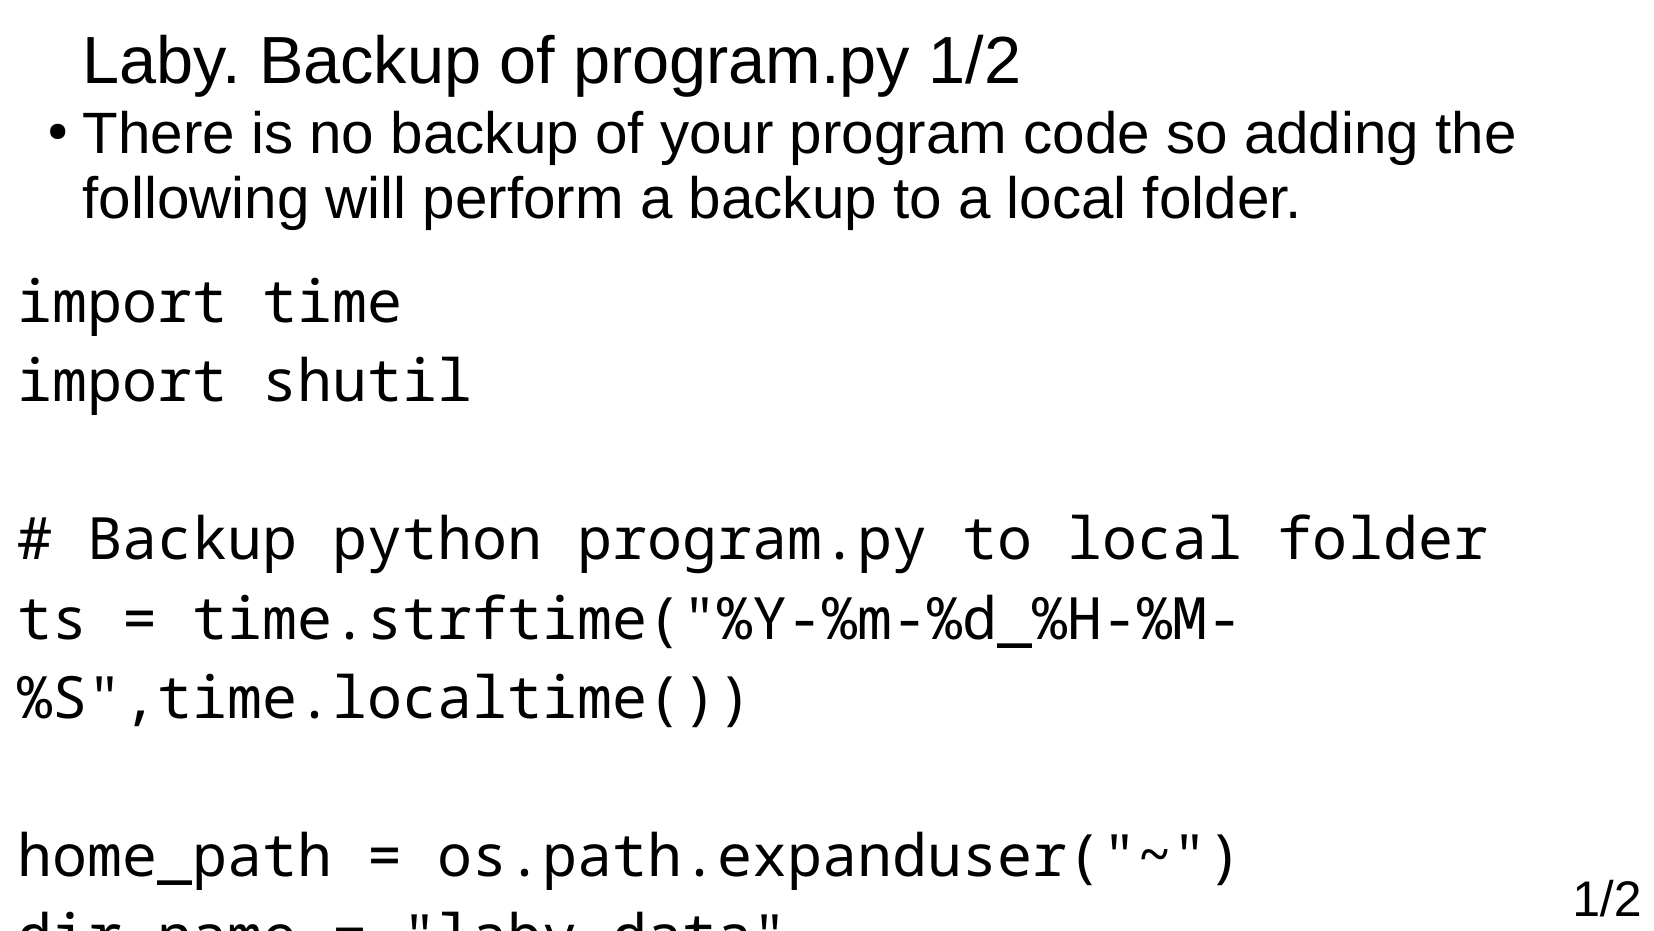

# Laby. Backup of program.py 1/2
There is no backup of your program code so adding the following will perform a backup to a local folder.
import time
import shutil
# Backup python program.py to local folder
ts = time.strftime("%Y-%m-%d_%H-%M-%S",time.localtime())
home_path = os.path.expanduser("~")
dir_name = "laby_data"
file_name = "program_" + ts + ".py"
full_path = home_path + os.sep + dir_name
dest_path_file = full_path + os.sep + file_name
1/2